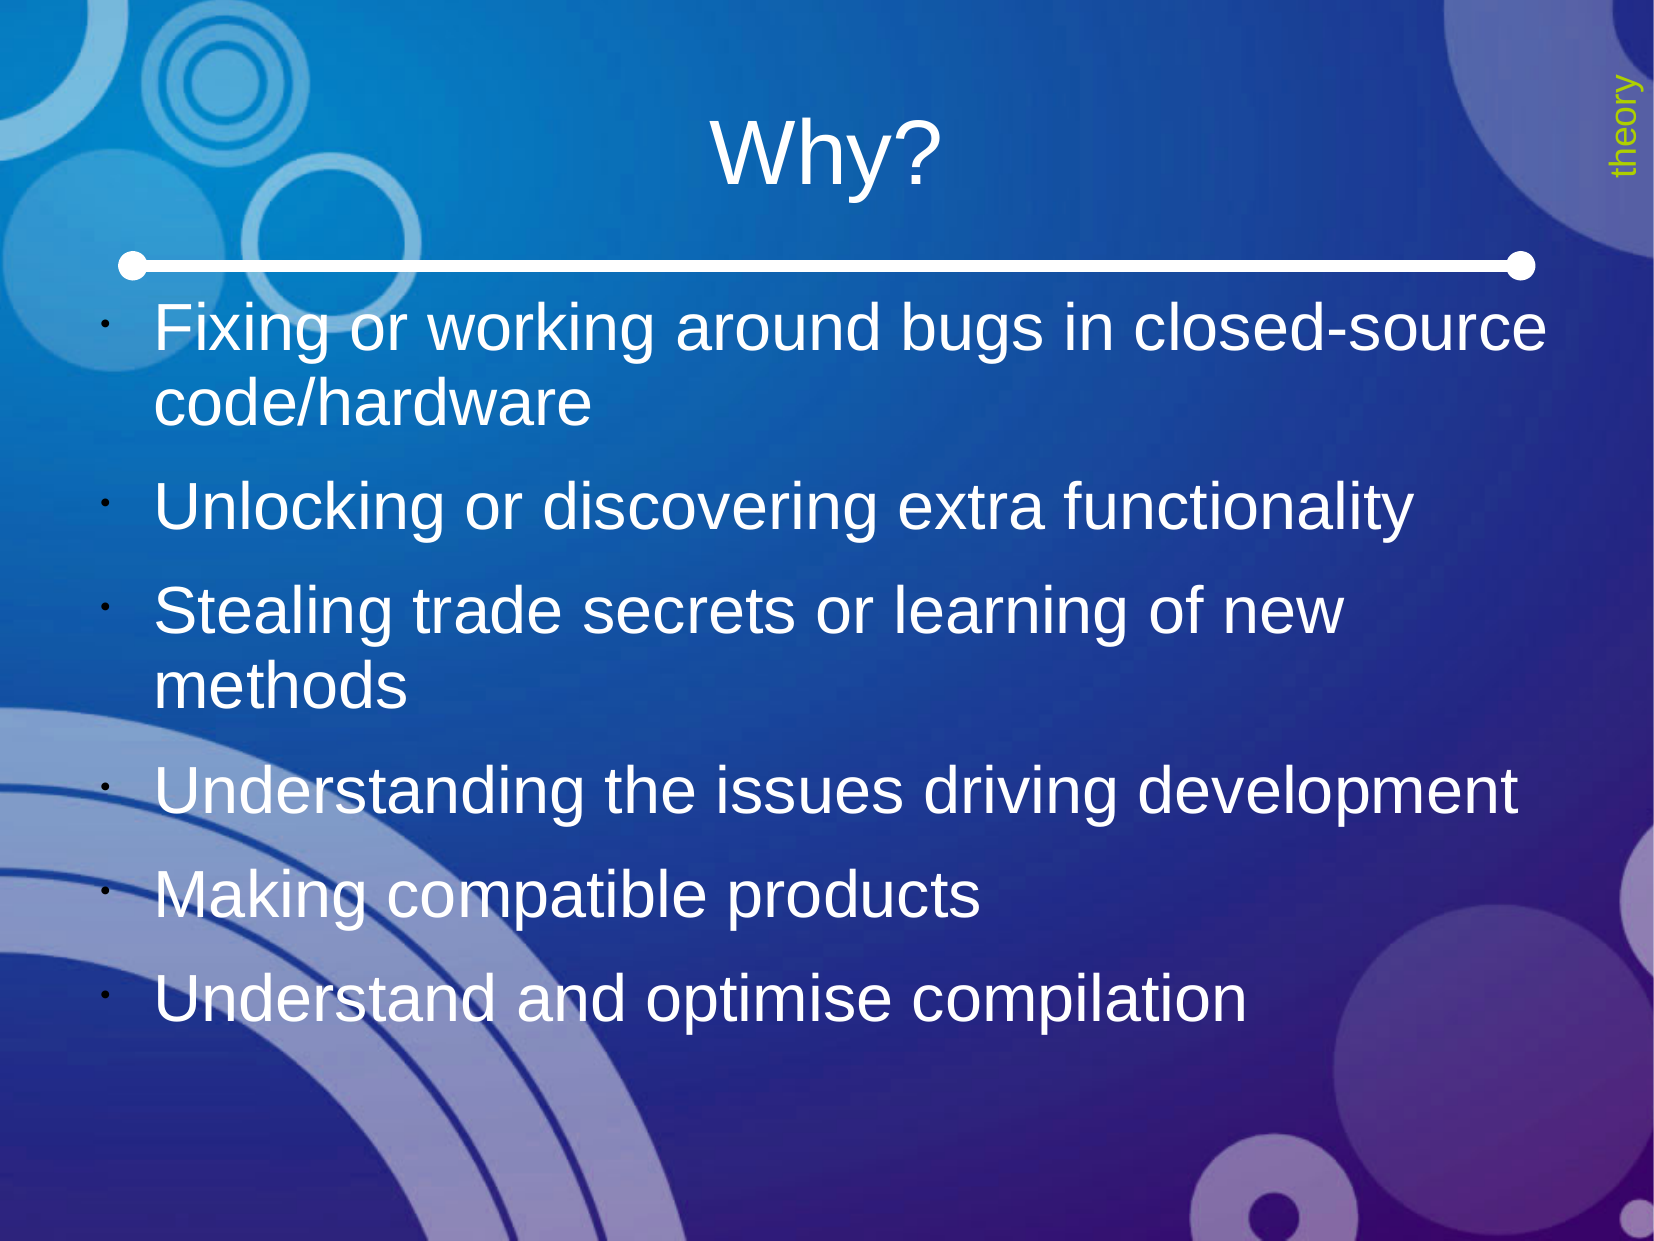

# Why?
Fixing or working around bugs in closed-source code/hardware
Unlocking or discovering extra functionality
Stealing trade secrets or learning of new methods
Understanding the issues driving development
Making compatible products
Understand and optimise compilation